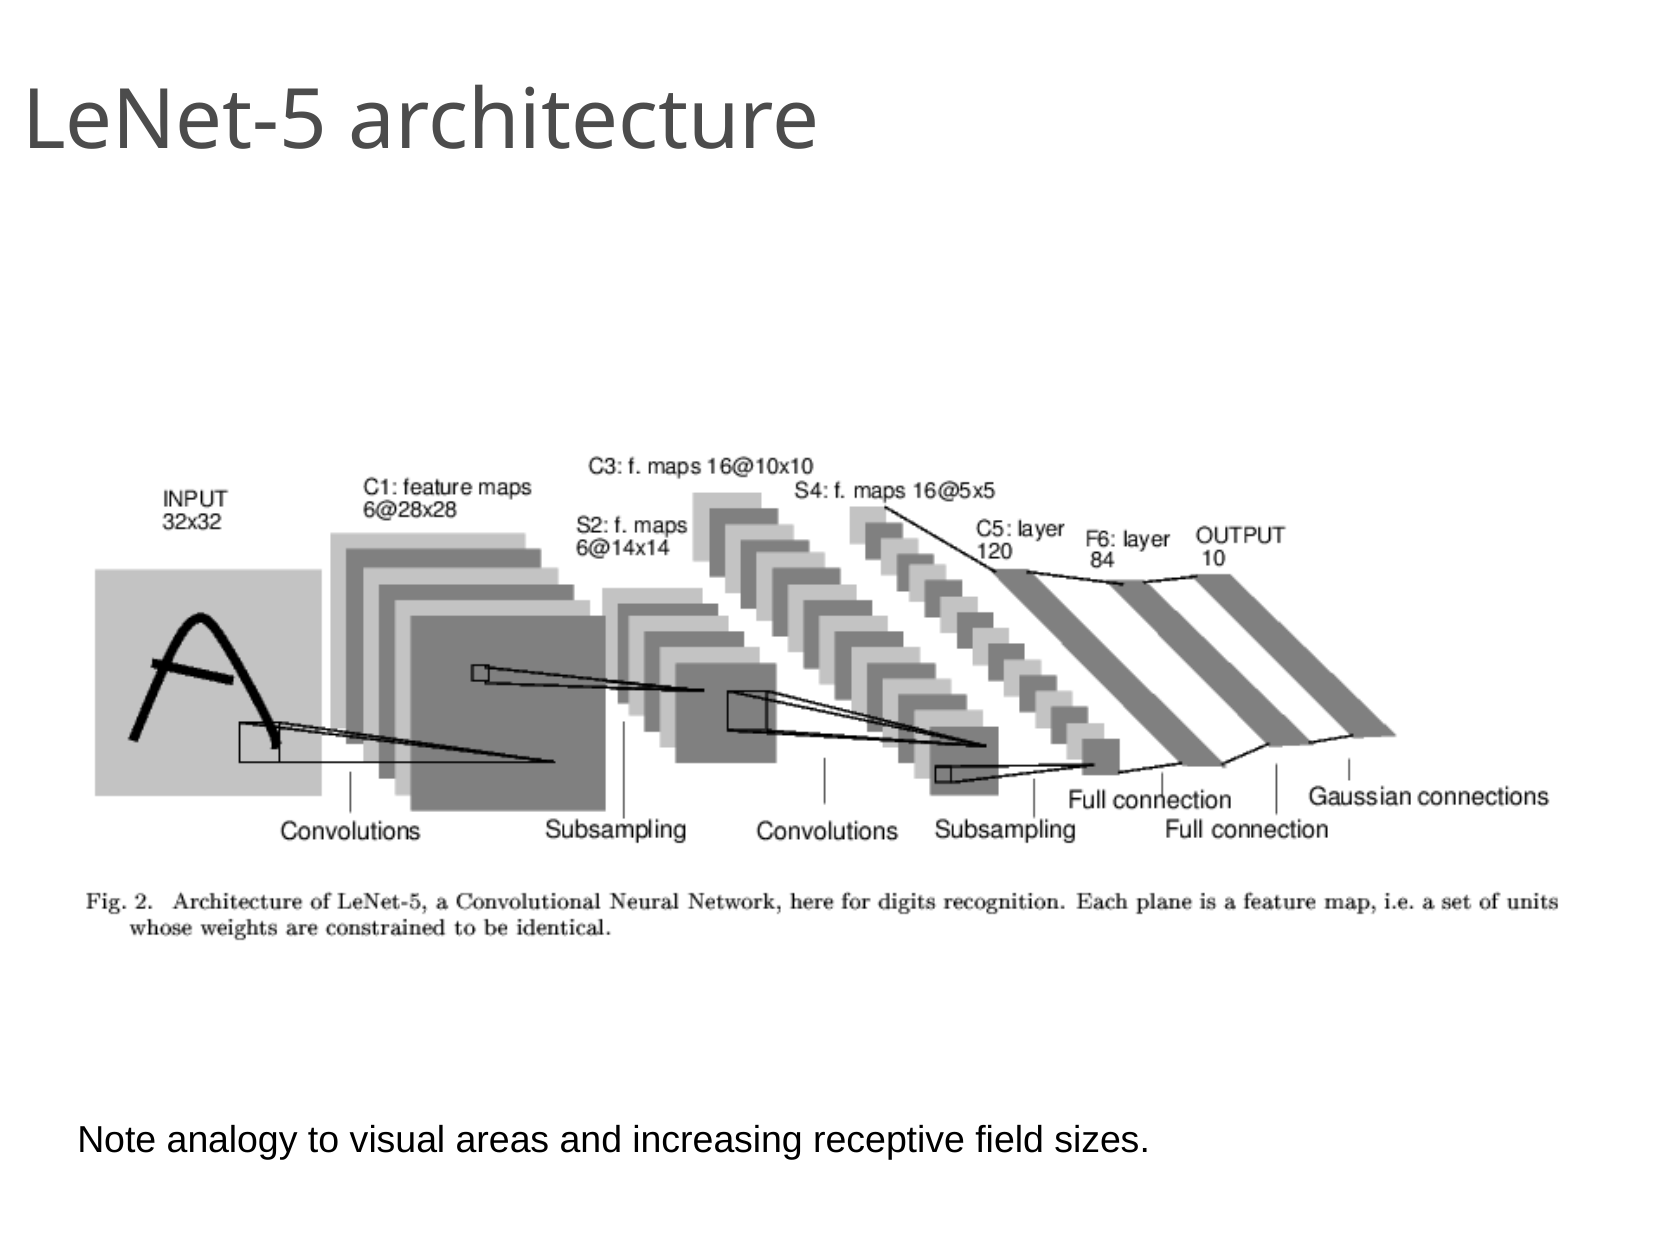

# LeNet-5 architecture
Note analogy to visual areas and increasing receptive field sizes.